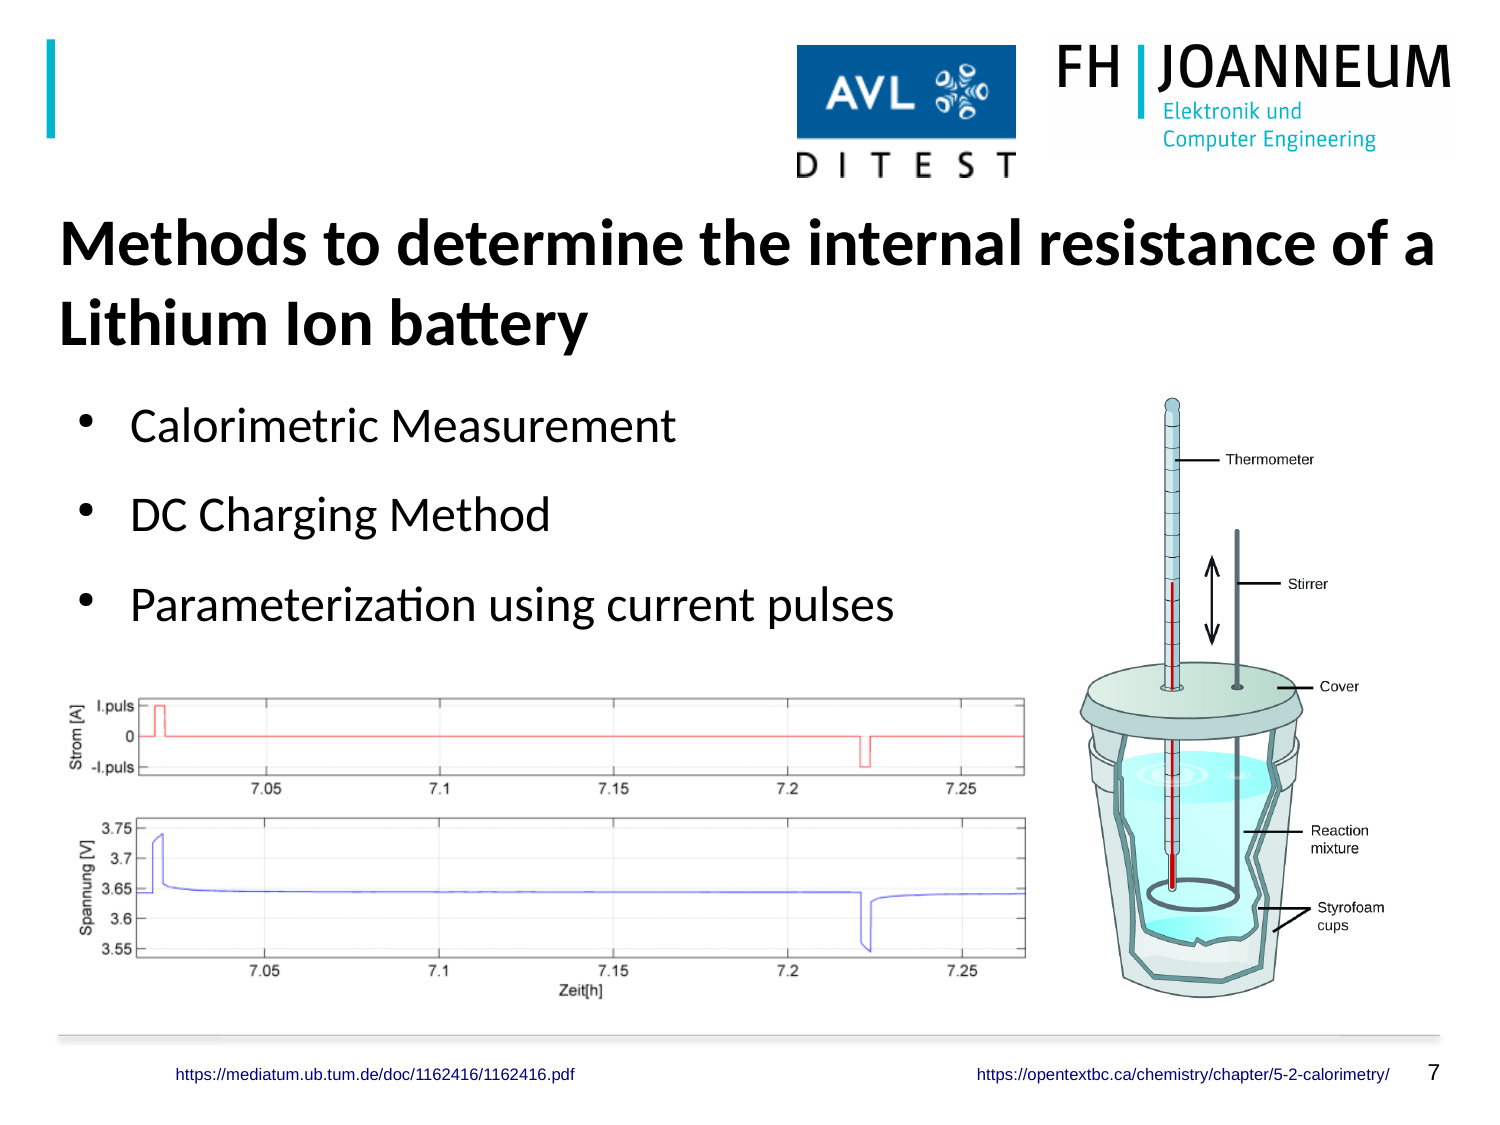

# Methods to determine the internal resistance of a Lithium Ion battery
Calorimetric Measurement
DC Charging Method
Parameterization using current pulses
7
https://mediatum.ub.tum.de/doc/1162416/1162416.pdf
https://opentextbc.ca/chemistry/chapter/5-2-calorimetry/